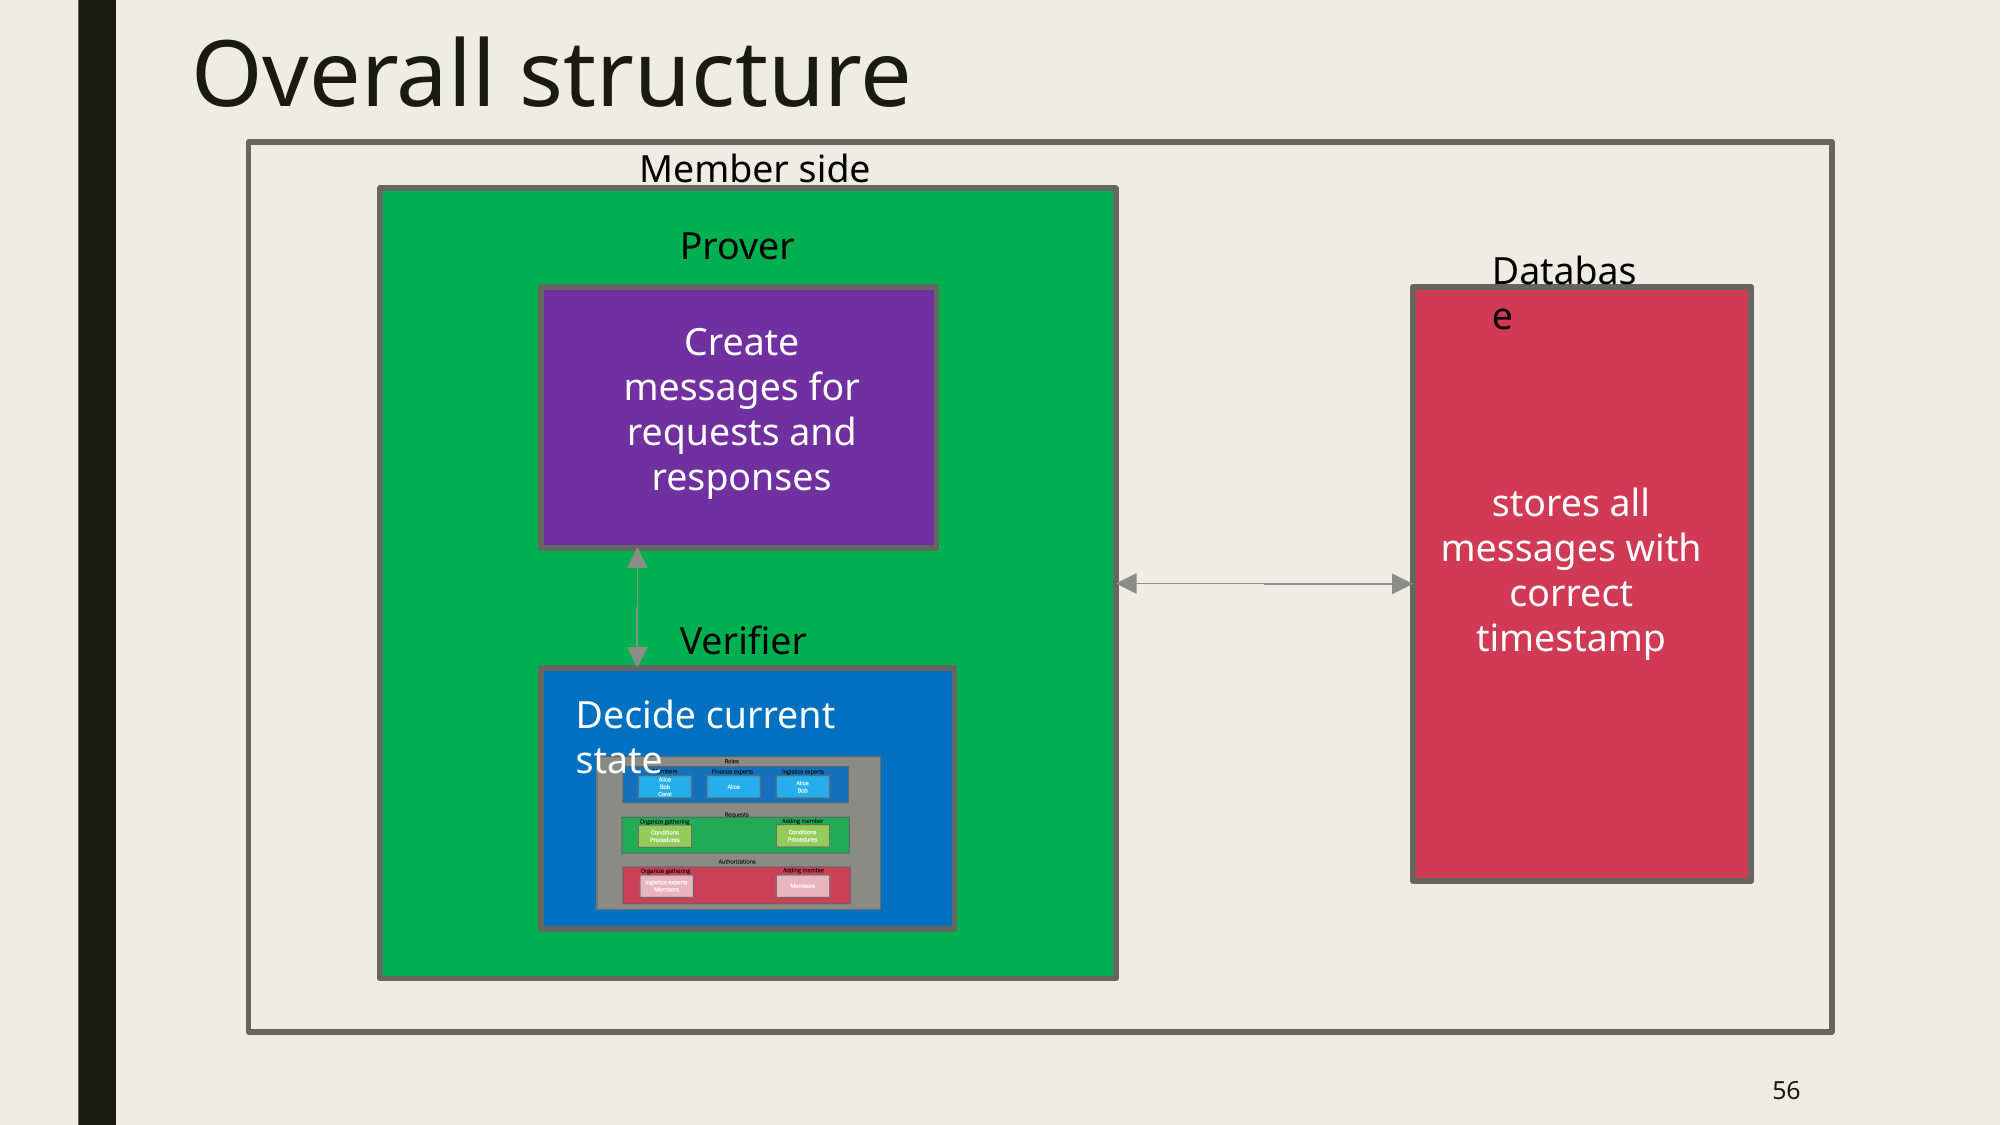

# Overall structure
Member side
Prover
Database
Create messages for requests and responses
stores all messages with correct timestamp
Verifier
Decide current state